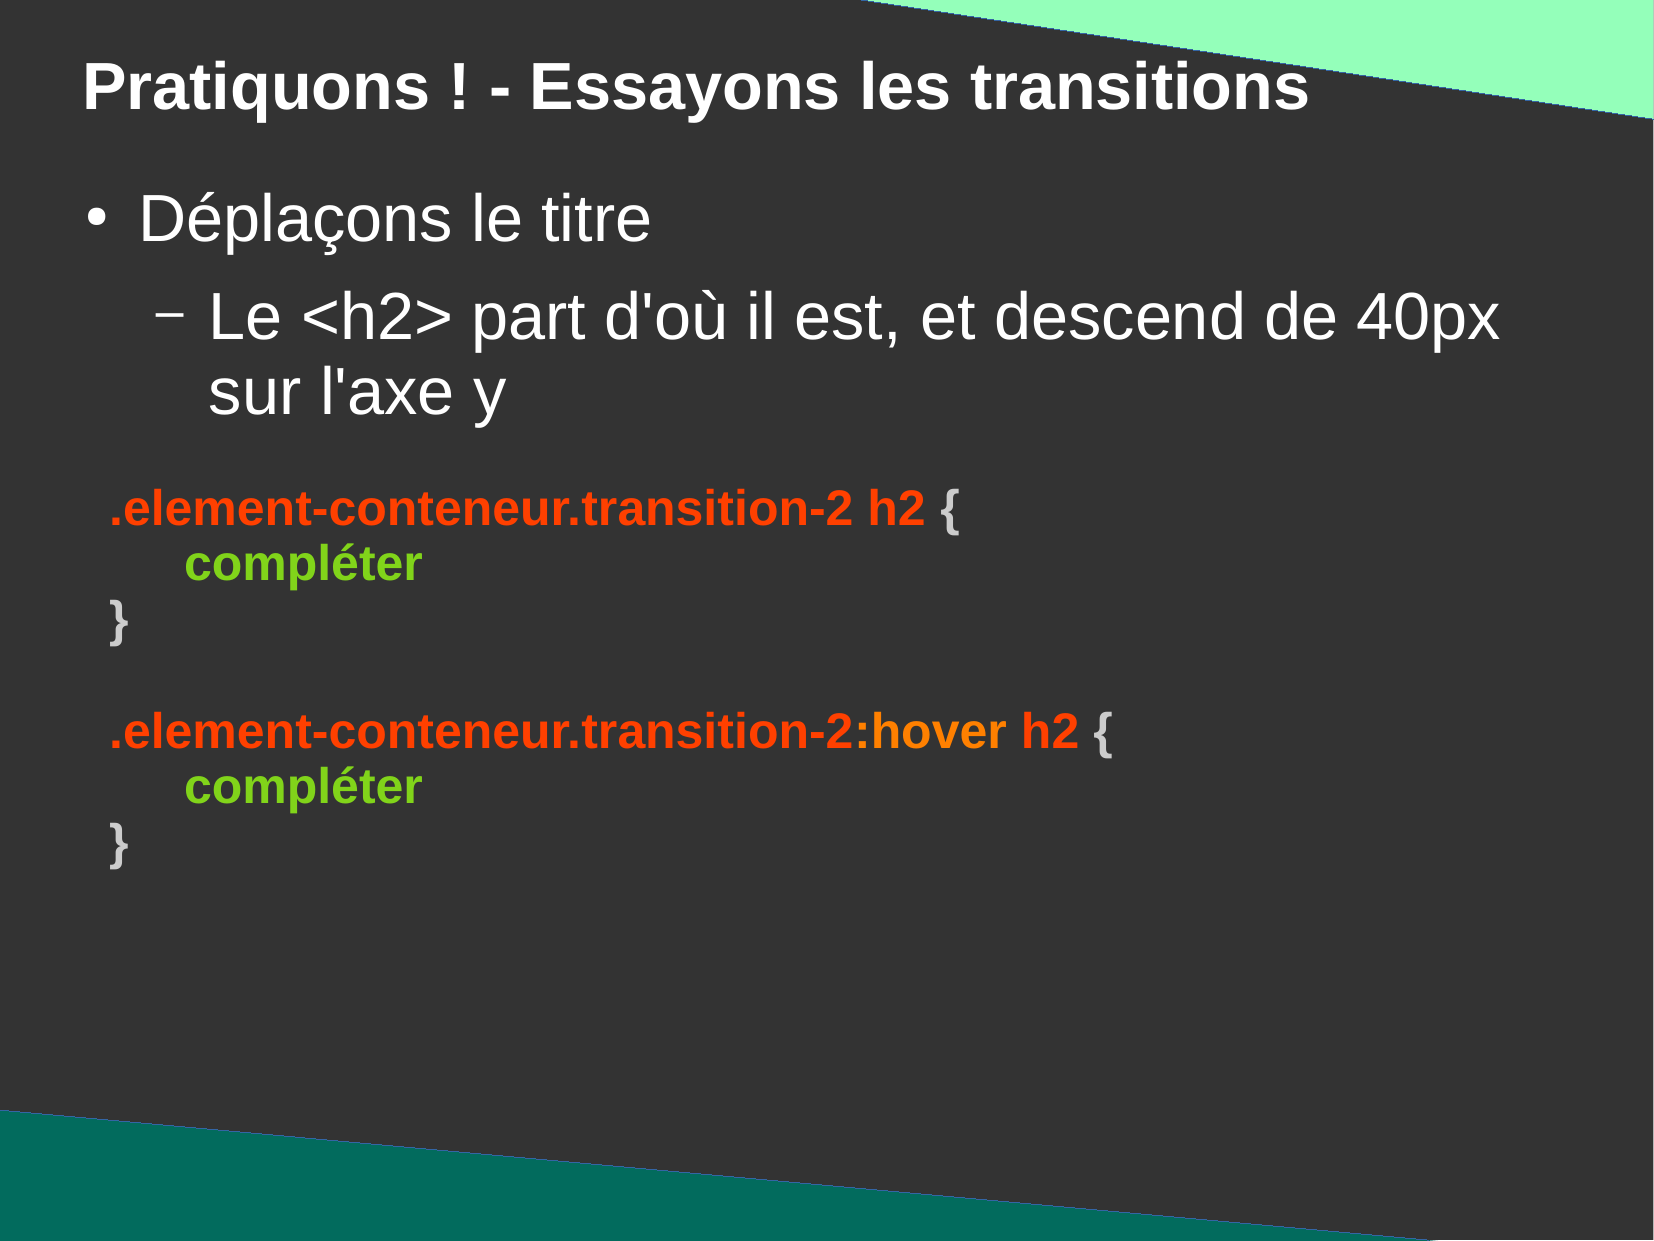

# Pratiquons ! - Essayons les transitions
Déplaçons le titre
Le <h2> part d'où il est, et descend de 40px sur l'axe y
.element-conteneur.transition-2 h2 {
	compléter
}
.element-conteneur.transition-2:hover h2 {
	compléter
}